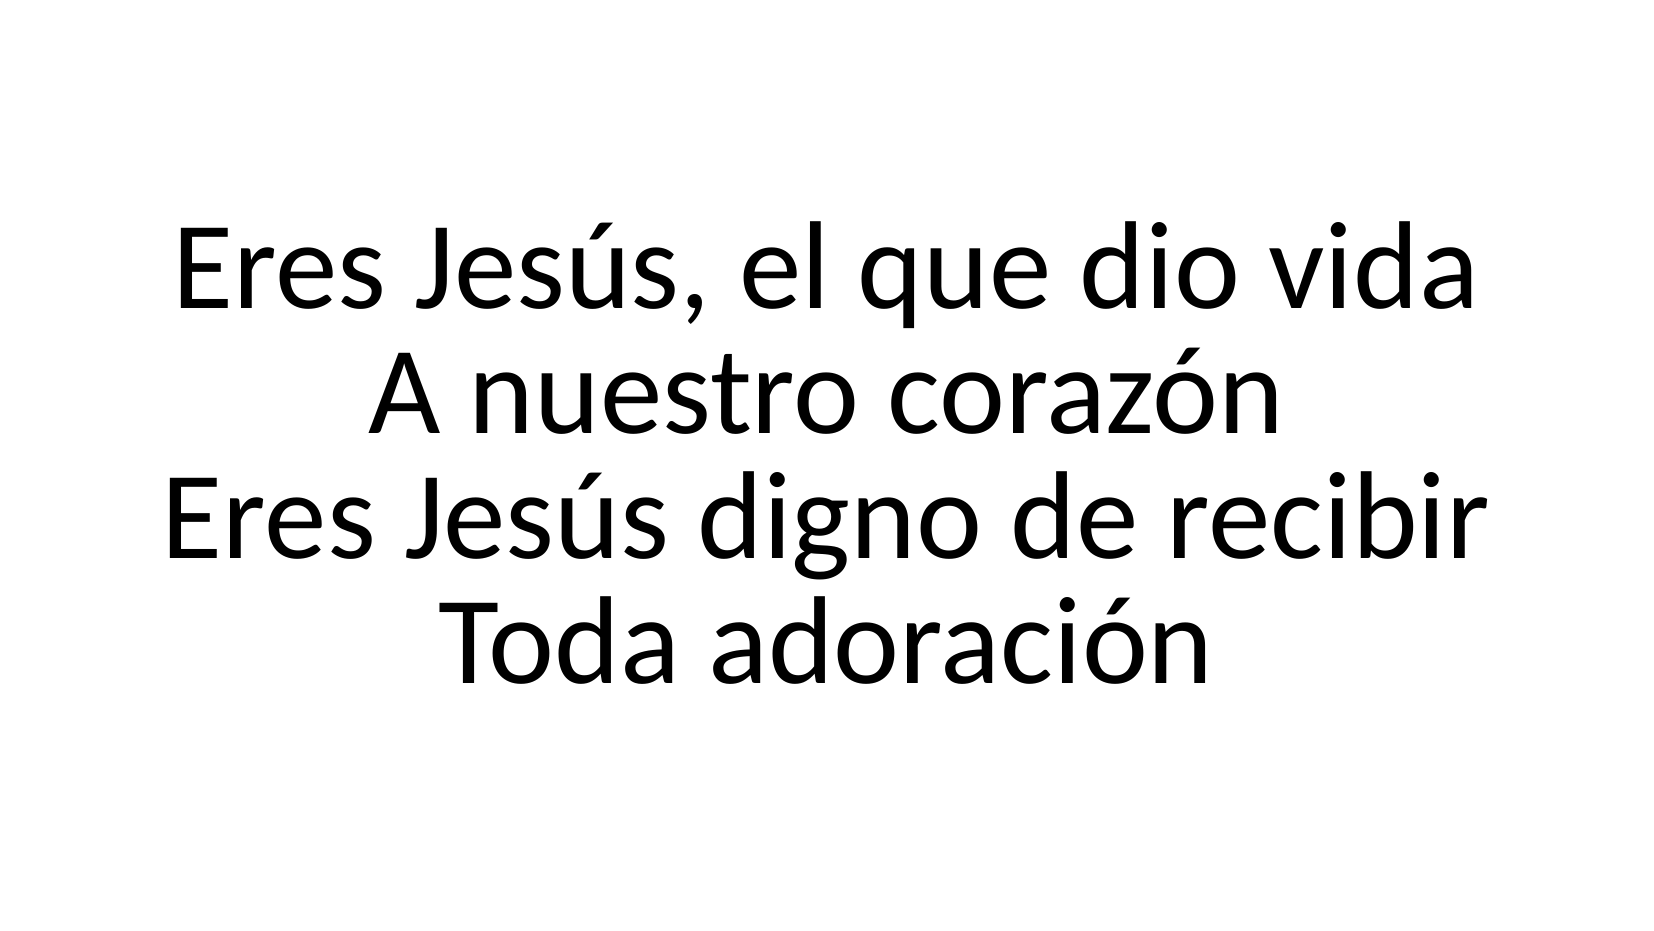

# Eres Jesús, el que dio vida A nuestro corazón Eres Jesús digno de recibir Toda adoración